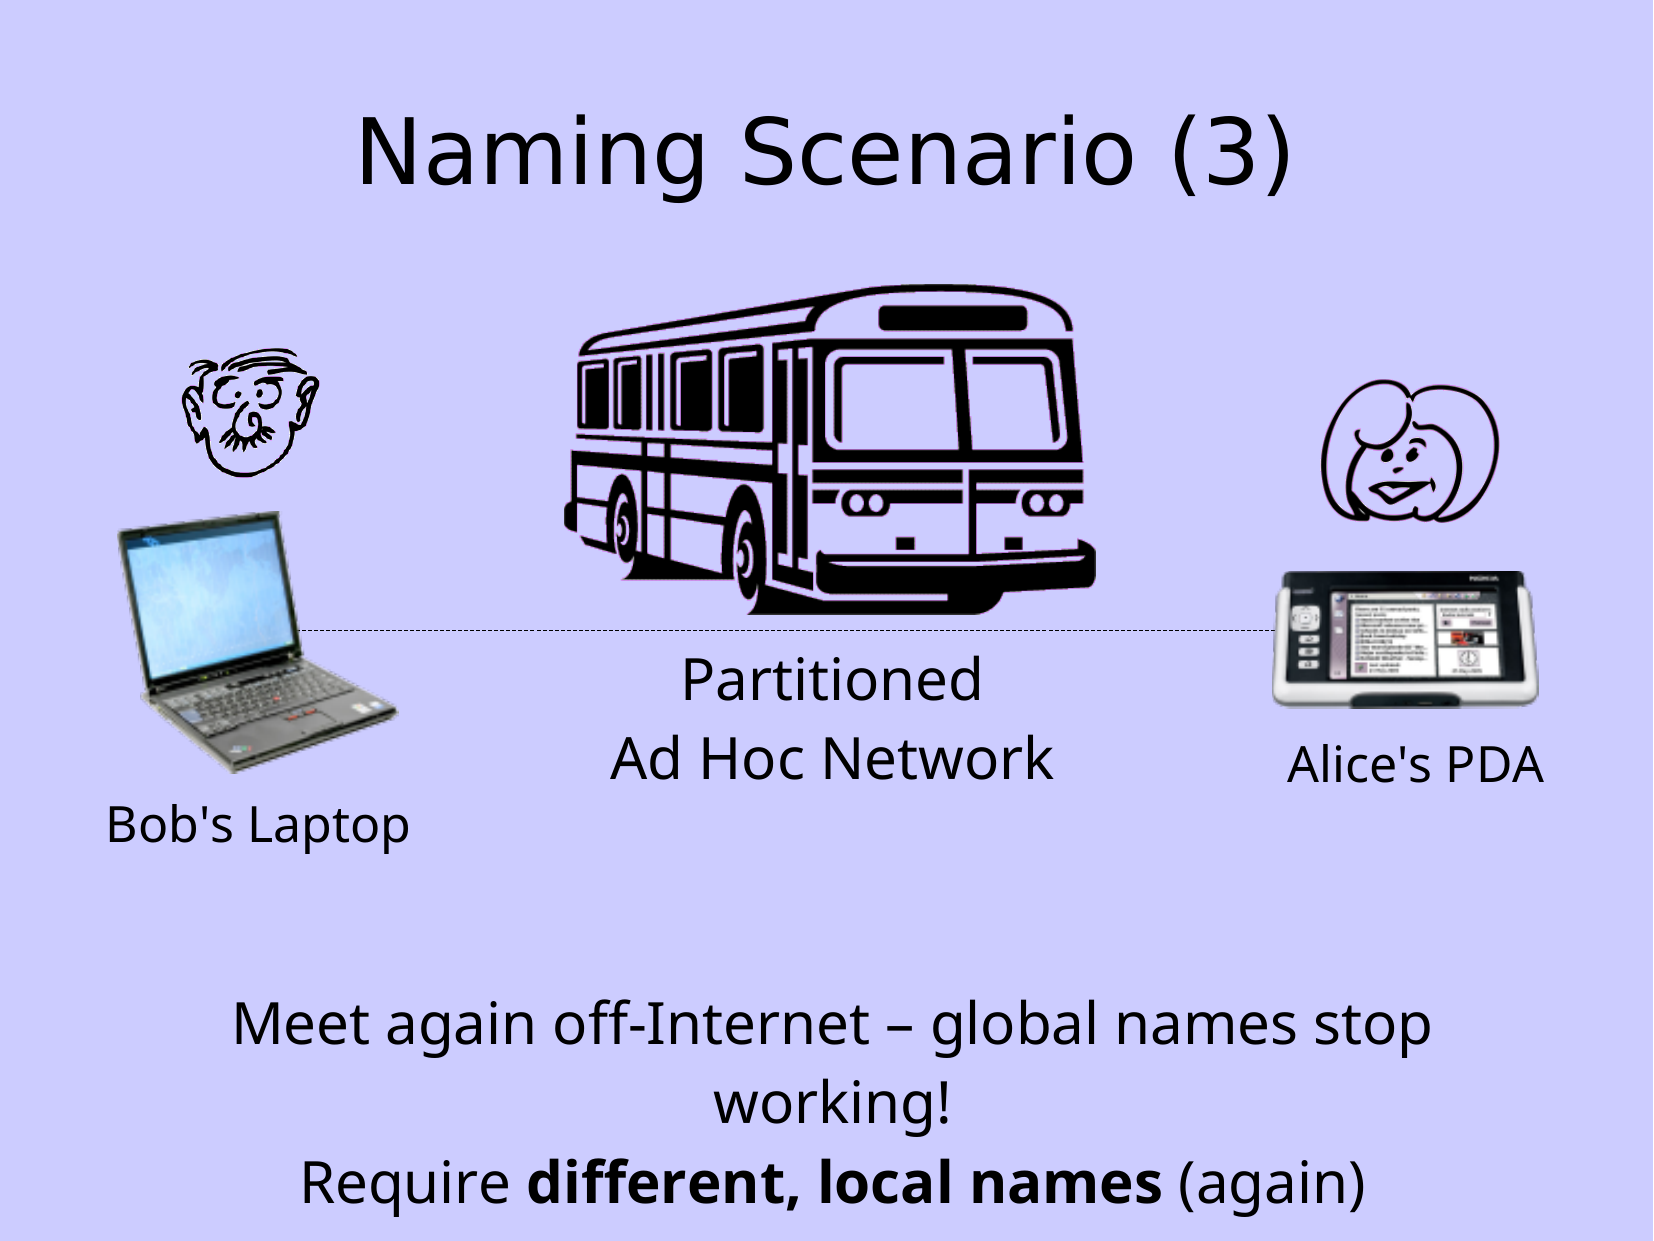

# Naming Scenario (3)
Partitioned
Ad Hoc Network
Alice's PDA
Bob's Laptop
Meet again off-Internet – global names stop working!
Require different, local names (again)